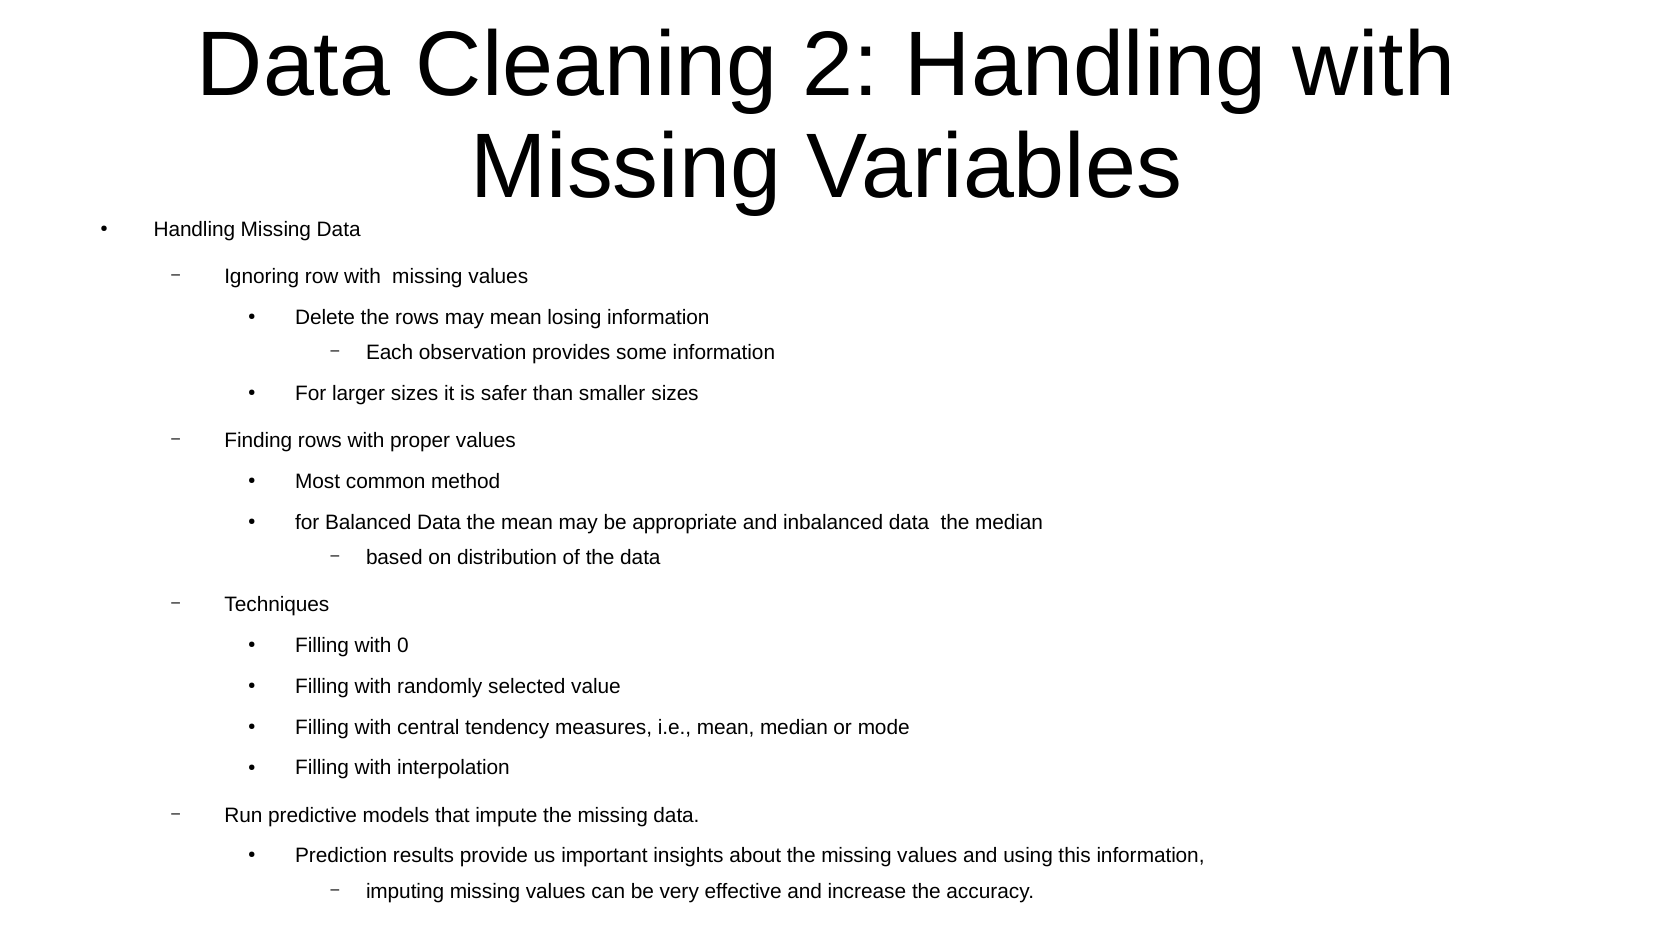

# Data Cleaning 2: Handling with Missing Variables
Handling Missing Data
Ignoring row with missing values
Delete the rows may mean losing information
Each observation provides some information
For larger sizes it is safer than smaller sizes
Finding rows with proper values
Most common method
for Balanced Data the mean may be appropriate and inbalanced data the median
based on distribution of the data
Techniques
Filling with 0
Filling with randomly selected value
Filling with central tendency measures, i.e., mean, median or mode
Filling with interpolation
Run predictive models that impute the missing data.
Prediction results provide us important insights about the missing values and using this information,
imputing missing values can be very effective and increase the accuracy.